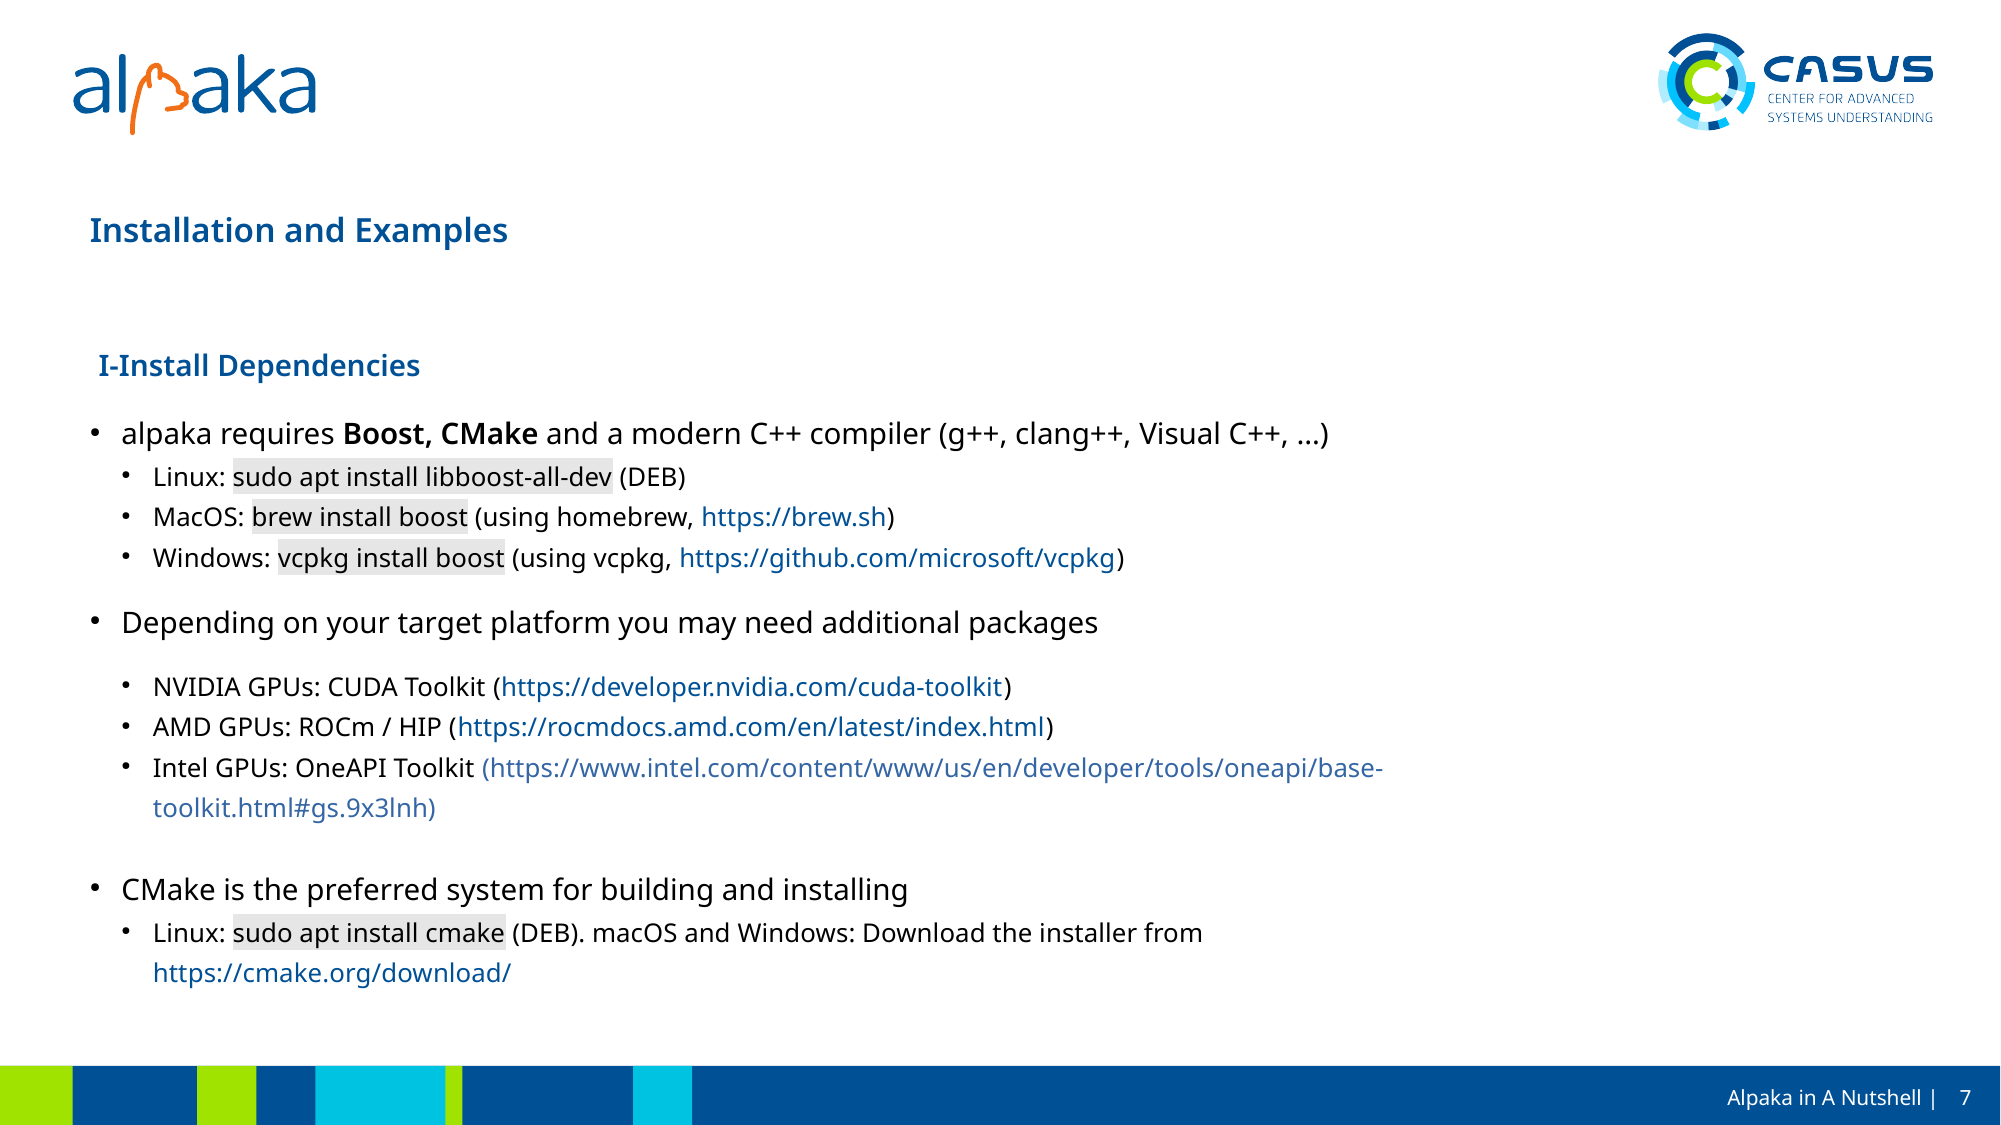

# Installation and Examples
 I-Install Dependencies
alpaka requires Boost, CMake and a modern C++ compiler (g++, clang++, Visual C++, …)
Linux: sudo apt install libboost-all-dev (DEB)
MacOS: brew install boost (using homebrew, https://brew.sh)
Windows: vcpkg install boost (using vcpkg, https://github.com/microsoft/vcpkg)
Depending on your target platform you may need additional packages
NVIDIA GPUs: CUDA Toolkit (https://developer.nvidia.com/cuda-toolkit)
AMD GPUs: ROCm / HIP (https://rocmdocs.amd.com/en/latest/index.html)
Intel GPUs: OneAPI Toolkit (https://www.intel.com/content/www/us/en/developer/tools/oneapi/base-toolkit.html#gs.9x3lnh)
CMake is the preferred system for building and installing
Linux: sudo apt install cmake (DEB). macOS and Windows: Download the installer from https://cmake.org/download/
Alpaka in A Nutshell
7